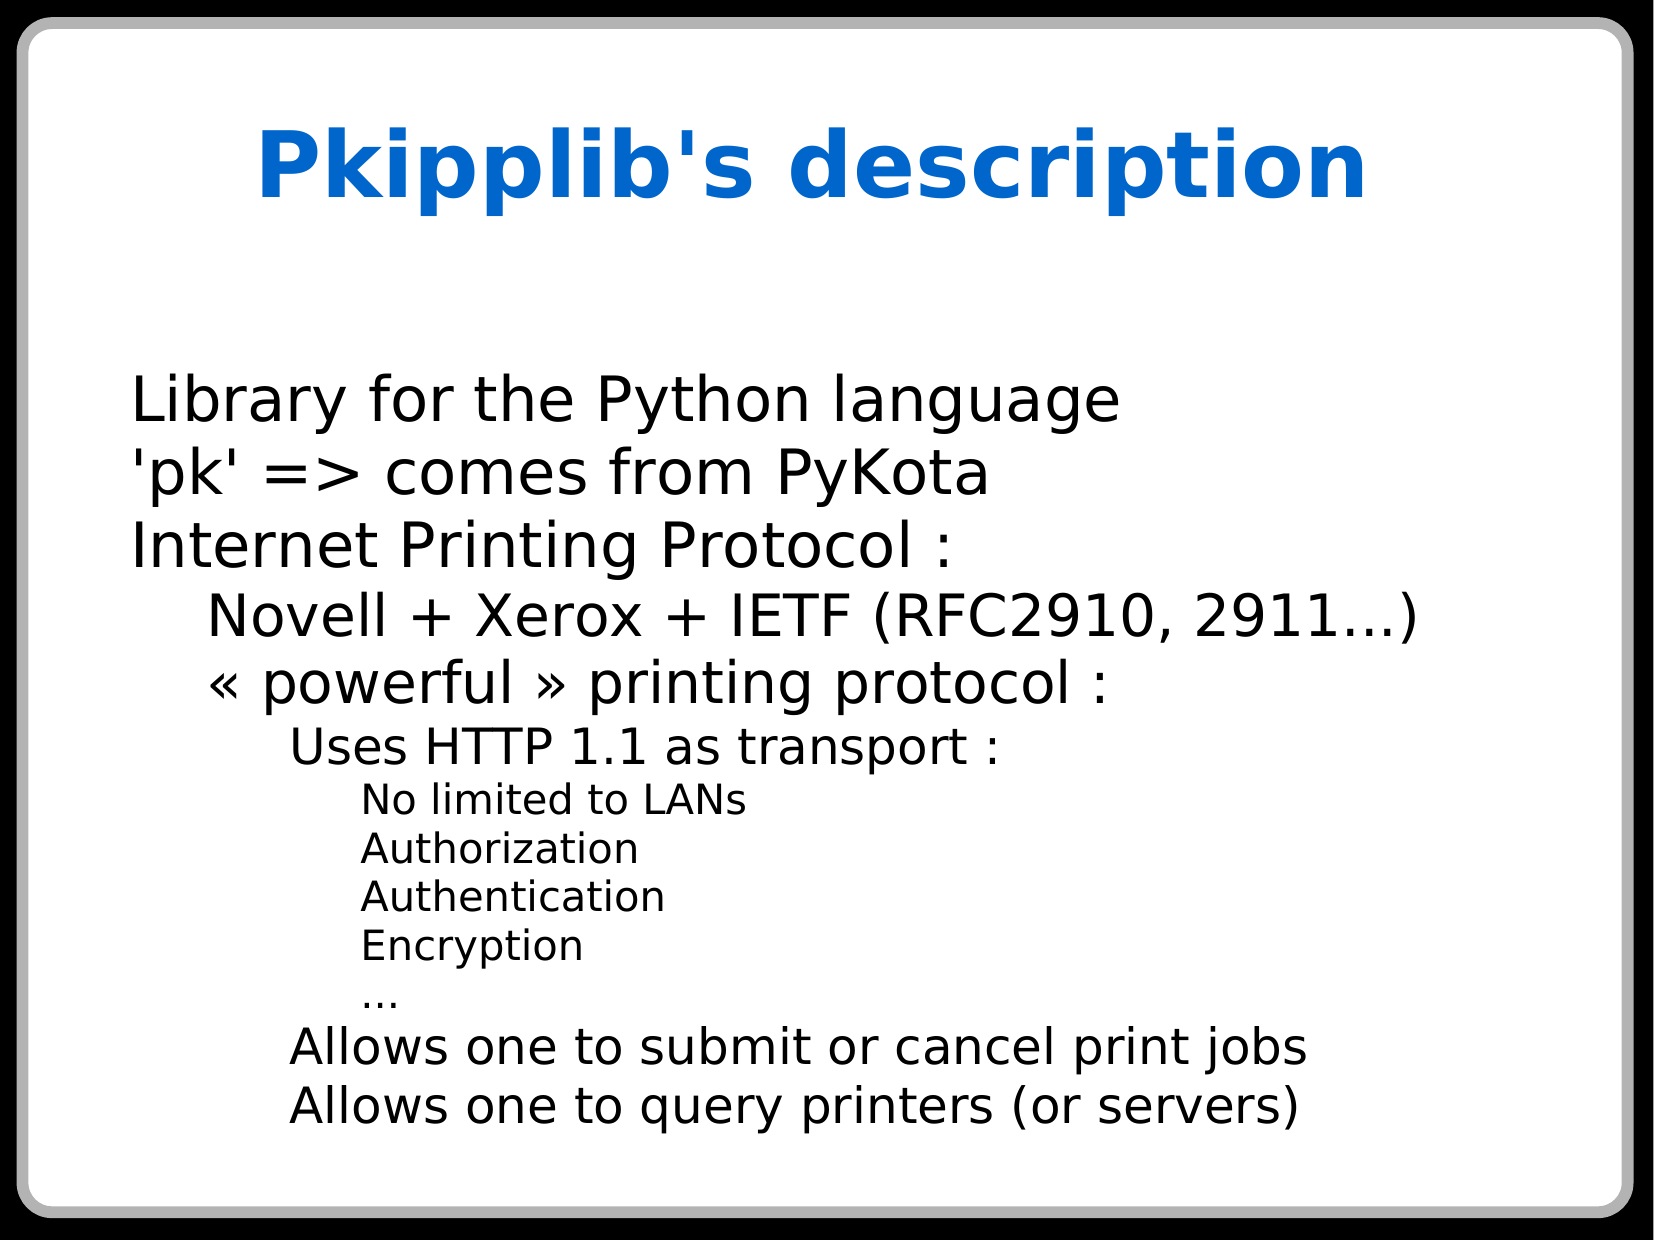

# Pkipplib's description
Library for the Python language
'pk' => comes from PyKota
Internet Printing Protocol :
Novell + Xerox + IETF (RFC2910, 2911...)
« powerful » printing protocol :
Uses HTTP 1.1 as transport :
No limited to LANs
Authorization
Authentication
Encryption
...
Allows one to submit or cancel print jobs
Allows one to query printers (or servers)